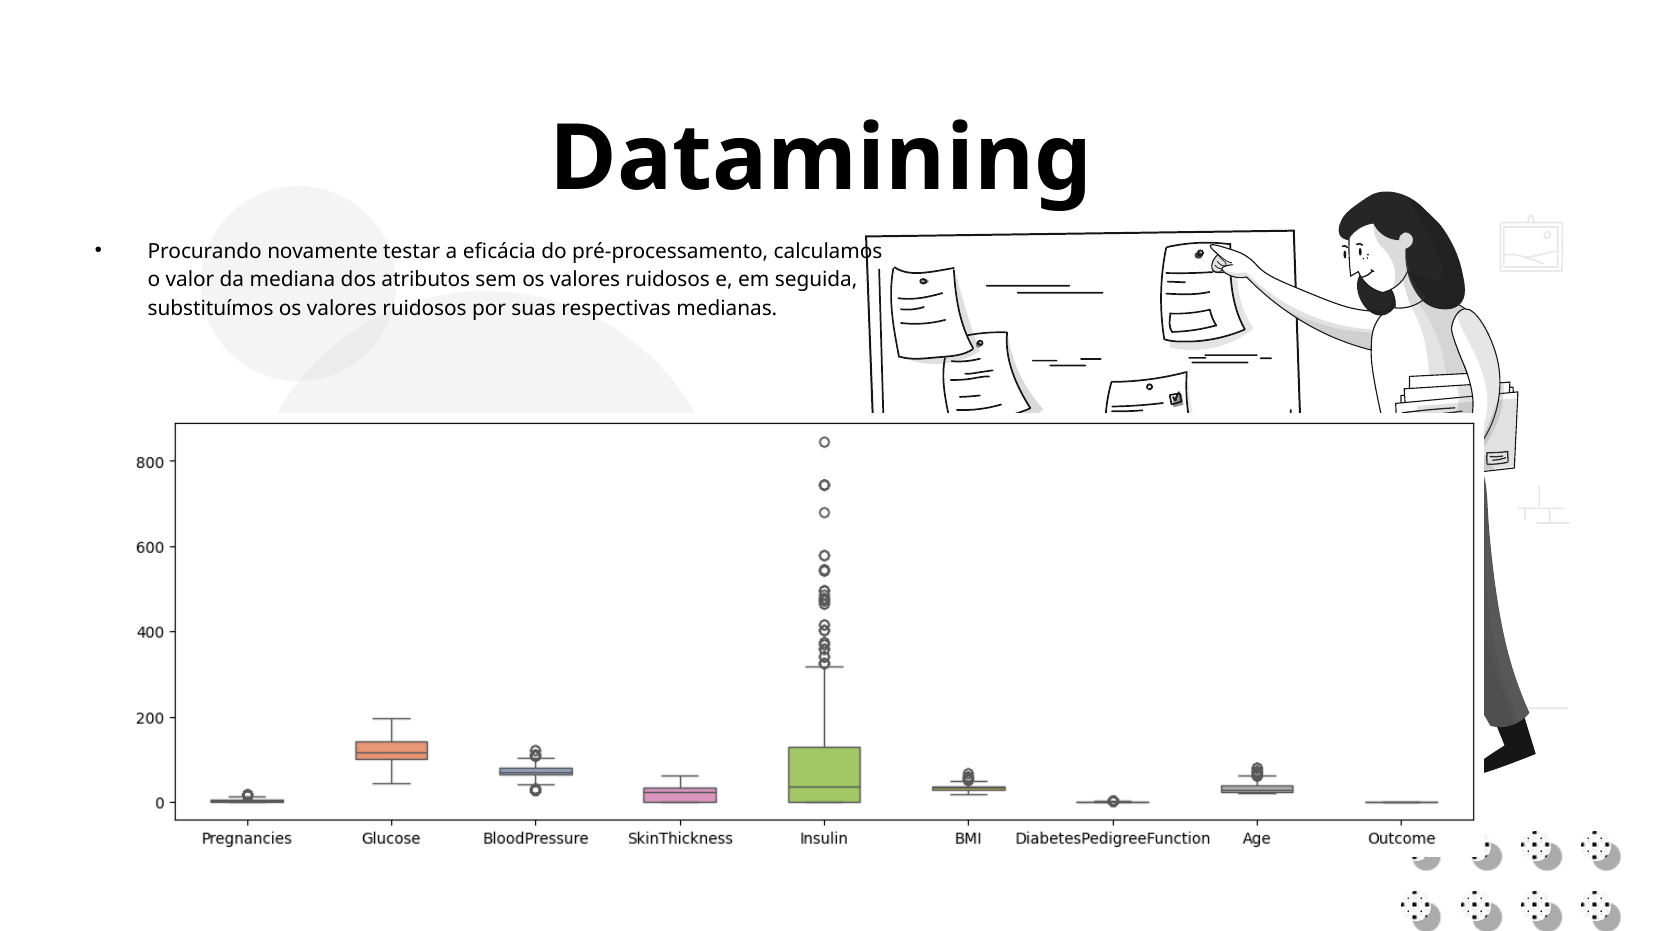

# Datamining
Procurando novamente testar a eficácia do pré-processamento, calculamos
o valor da mediana dos atributos sem os valores ruidosos e, em seguida,
substituímos os valores ruidosos por suas respectivas medianas.